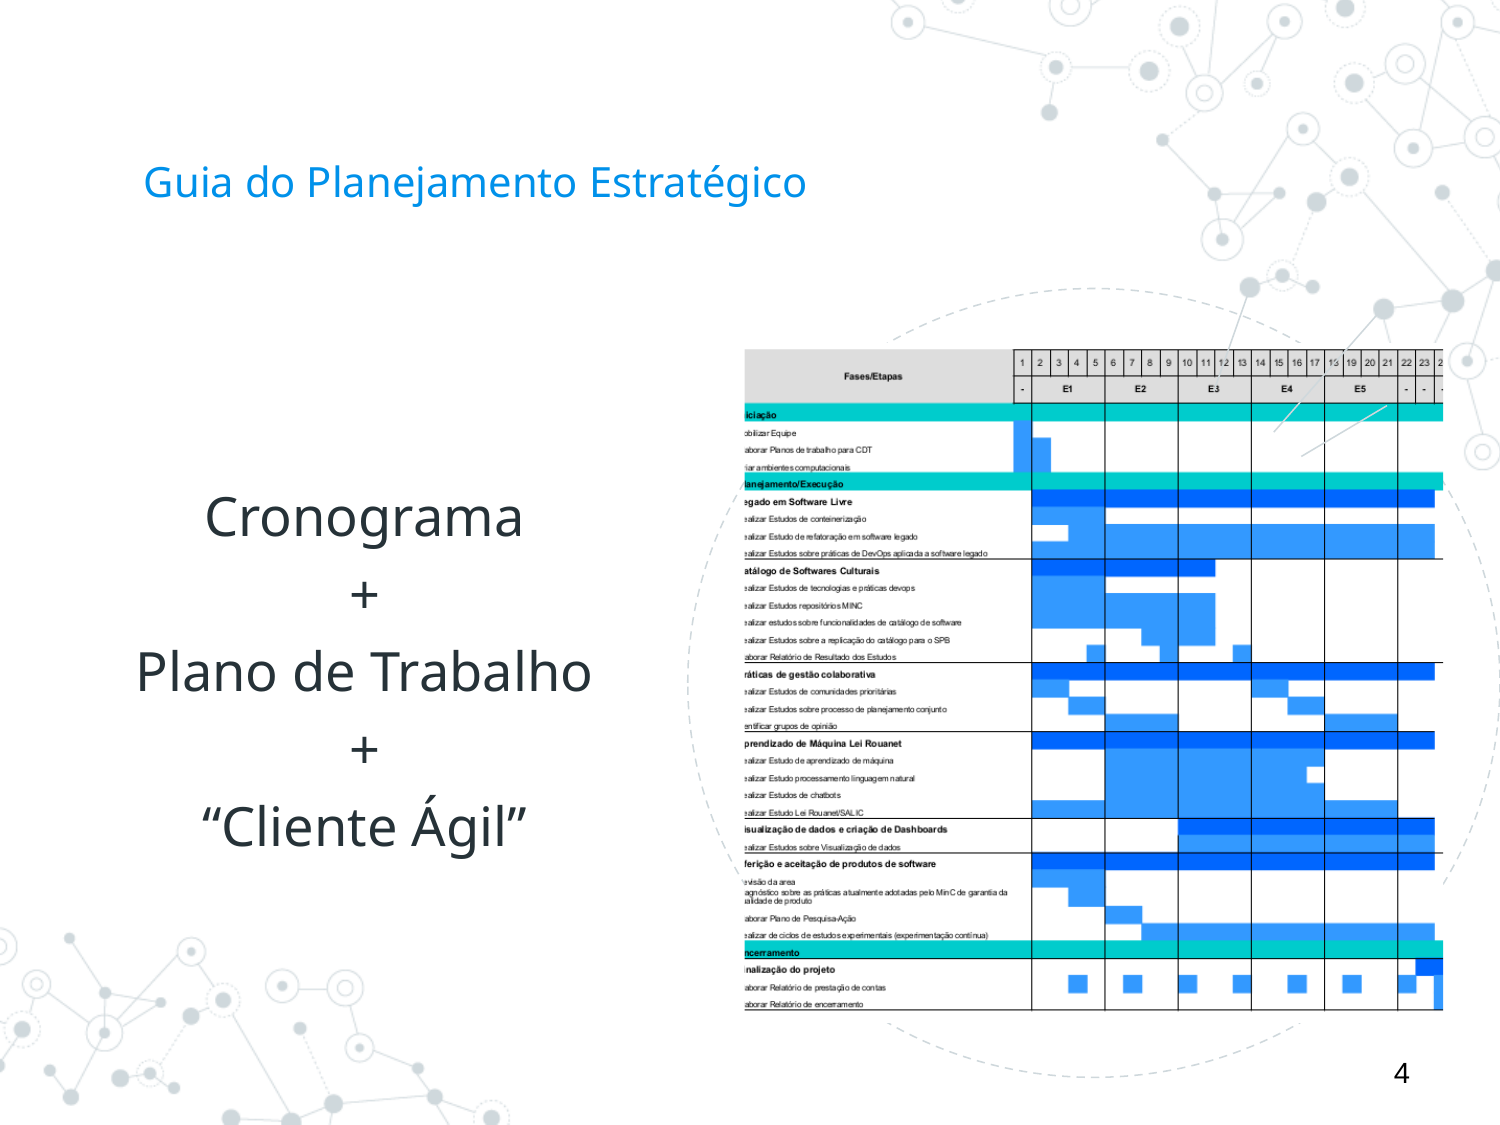

# Guia do Planejamento Estratégico
Cronograma
+
Plano de Trabalho
+
“Cliente Ágil”